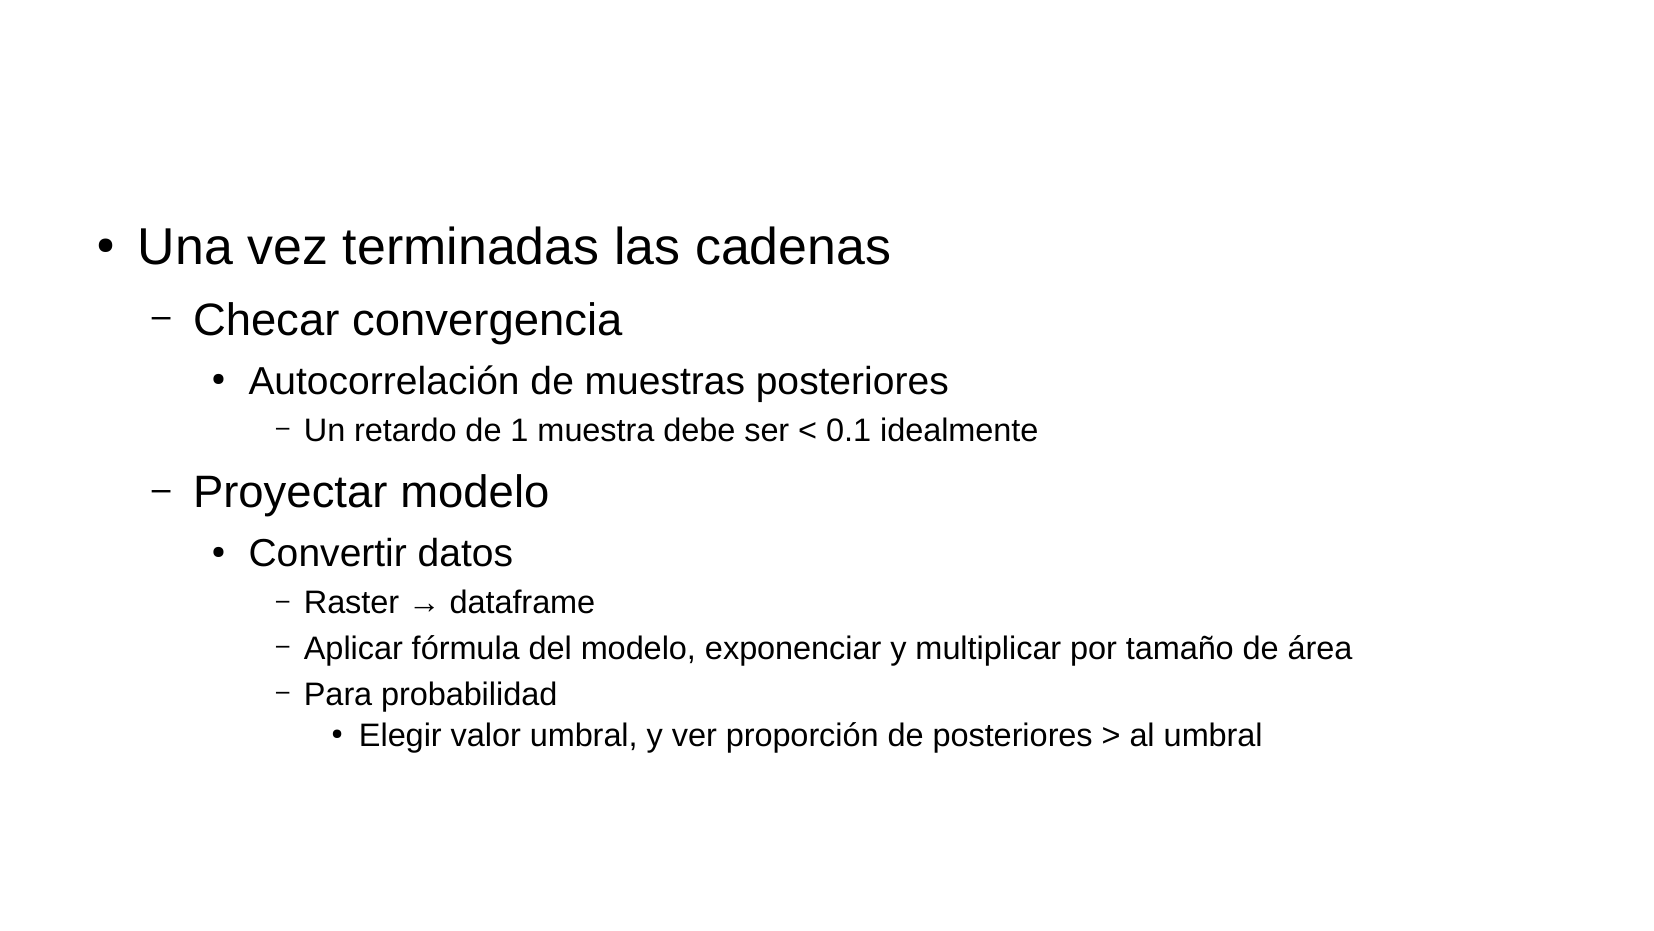

#
Una vez terminadas las cadenas
Checar convergencia
Autocorrelación de muestras posteriores
Un retardo de 1 muestra debe ser < 0.1 idealmente
Proyectar modelo
Convertir datos
Raster → dataframe
Aplicar fórmula del modelo, exponenciar y multiplicar por tamaño de área
Para probabilidad
Elegir valor umbral, y ver proporción de posteriores > al umbral